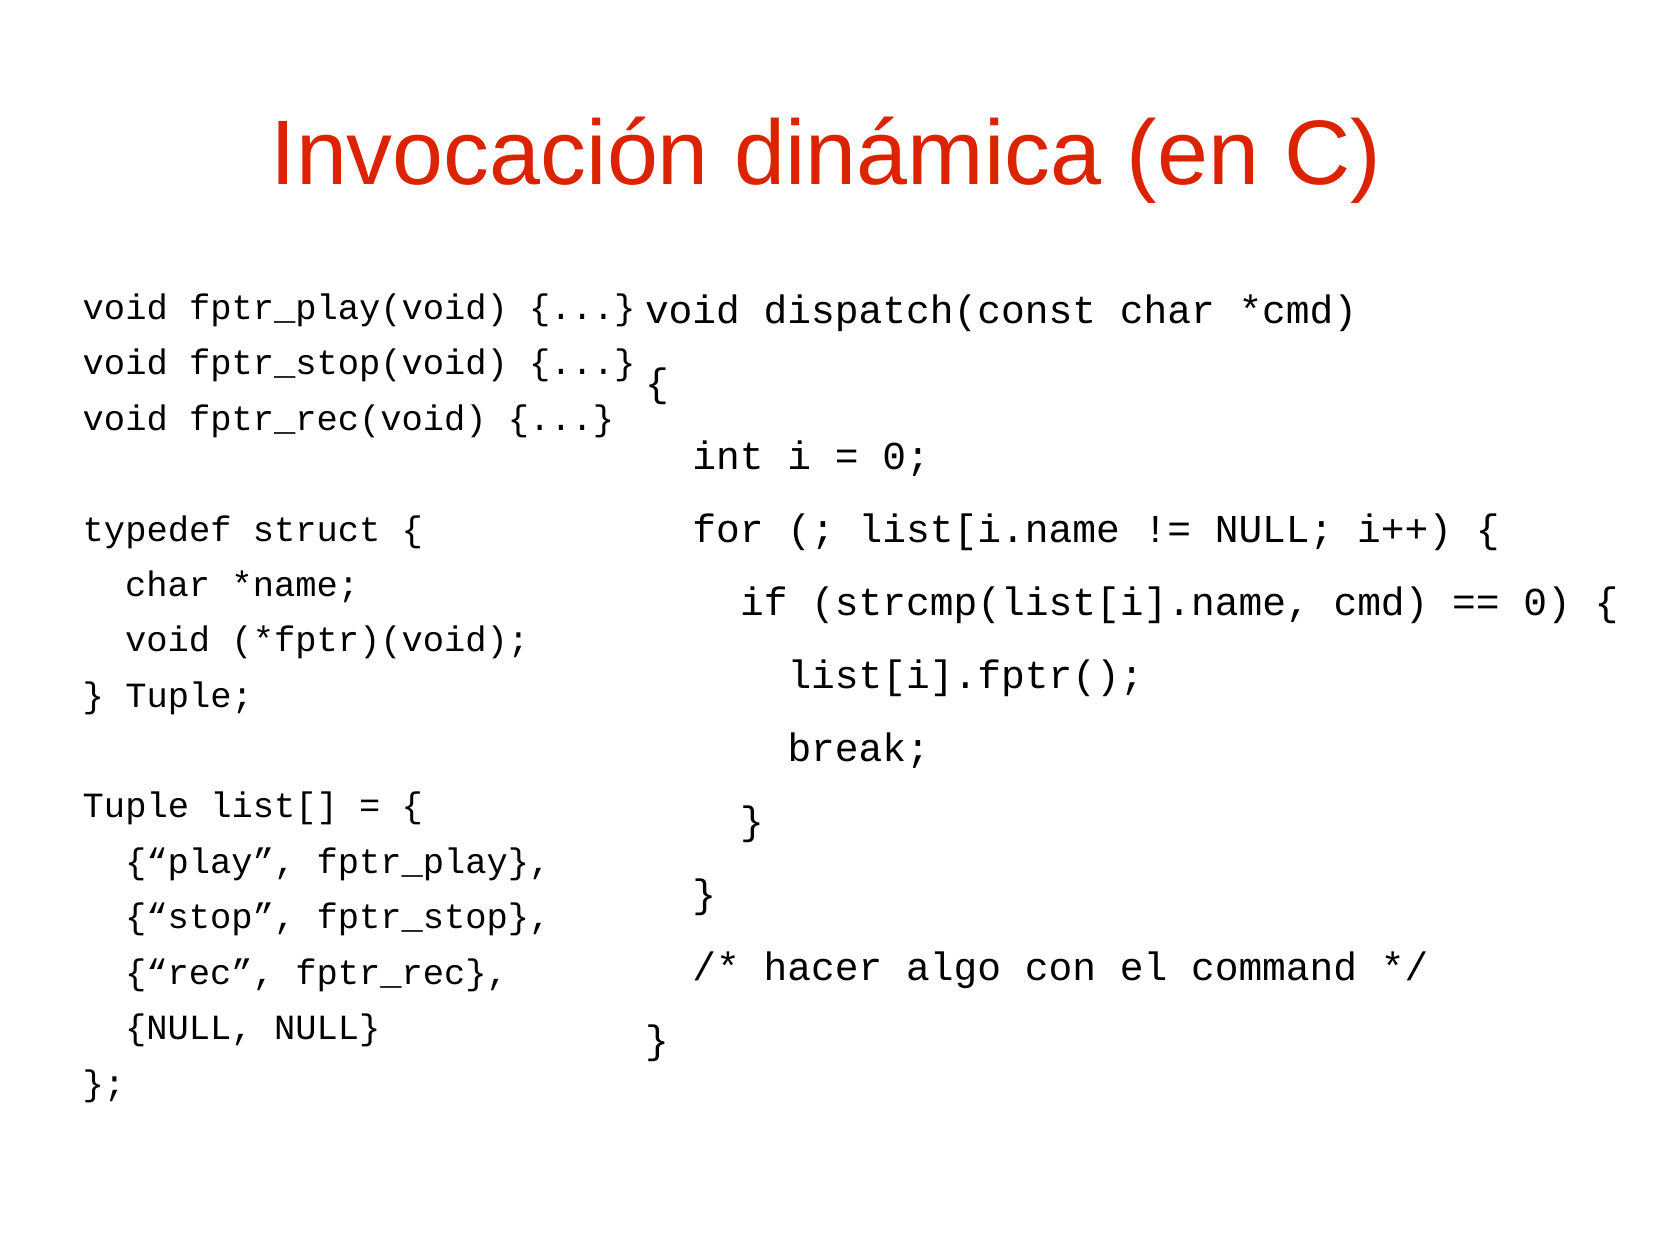

# Invocación dinámica (en C)
void fptr_play(void) {...}
void fptr_stop(void) {...}
void fptr_rec(void) {...}
typedef struct {
 char *name;
 void (*fptr)(void);
} Tuple;
Tuple list[] = {
 {“play”, fptr_play},
 {“stop”, fptr_stop},
 {“rec”, fptr_rec},
 {NULL, NULL}
};
void dispatch(const char *cmd)
{
 int i = 0;
 for (; list[i.name != NULL; i++) {
 if (strcmp(list[i].name, cmd) == 0) {
 list[i].fptr();
 break;
 }
 }
 /* hacer algo con el command */
}